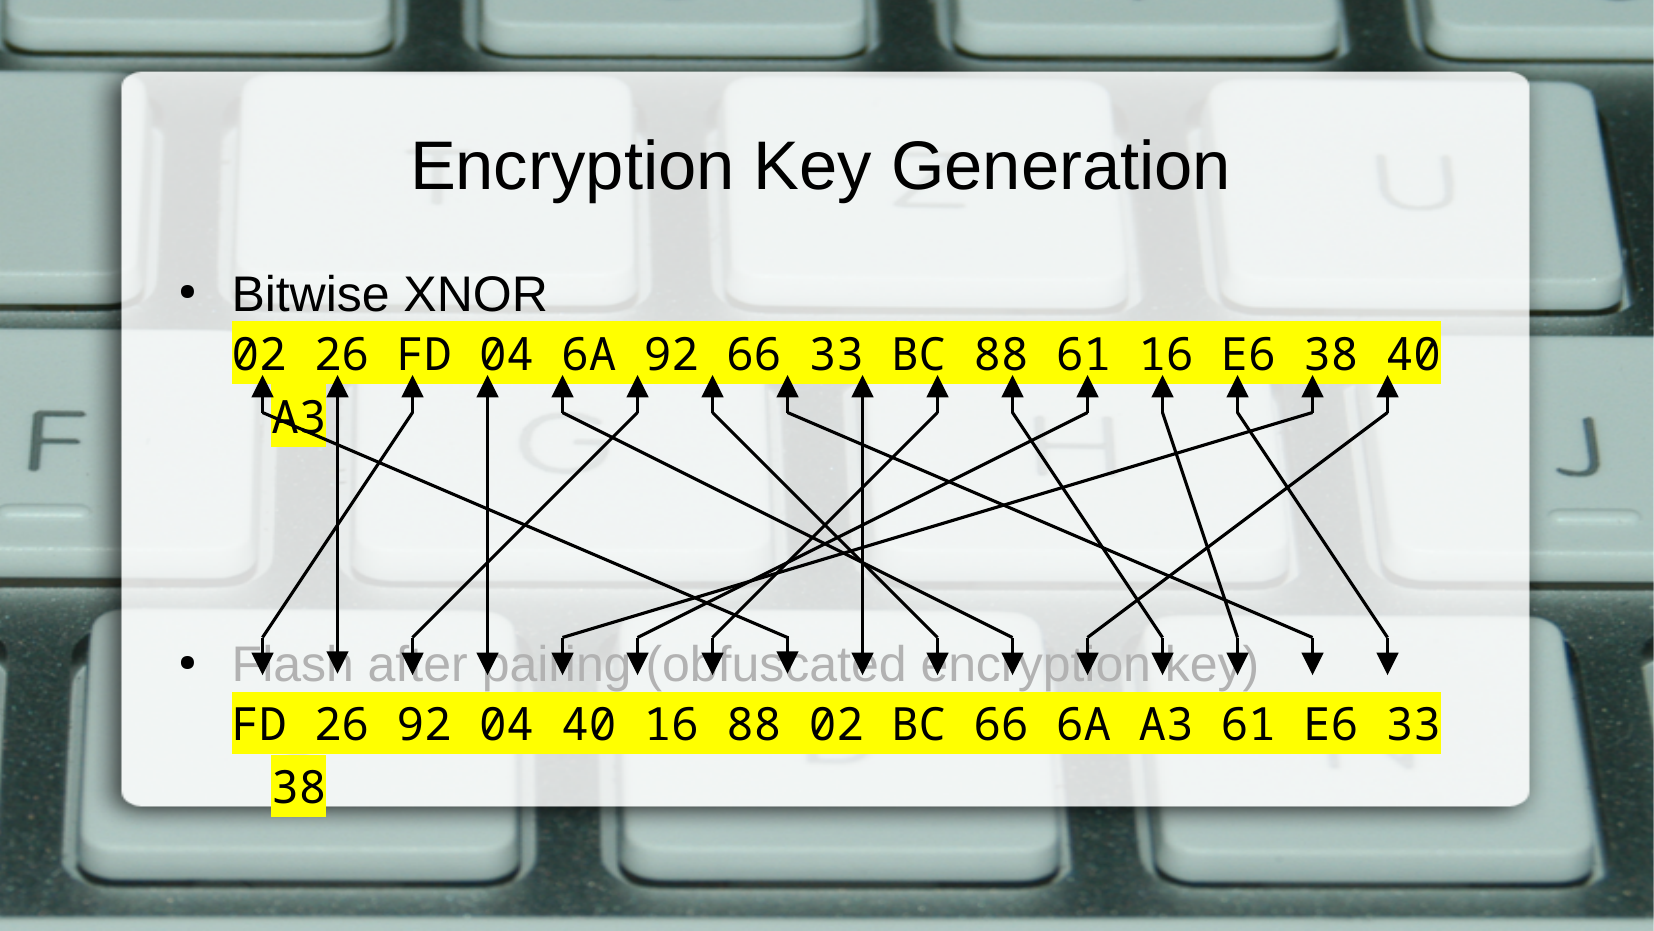

Encryption Key Generation
Bitwise XNOR
02 26 FD 04 6A 92 66 33 BC 88 61 16 E6 38 40 A3
# Flash after pairing (obfuscated encryption key)
FD 26 92 04 40 16 88 02 BC 66 6A A3 61 E6 33 38